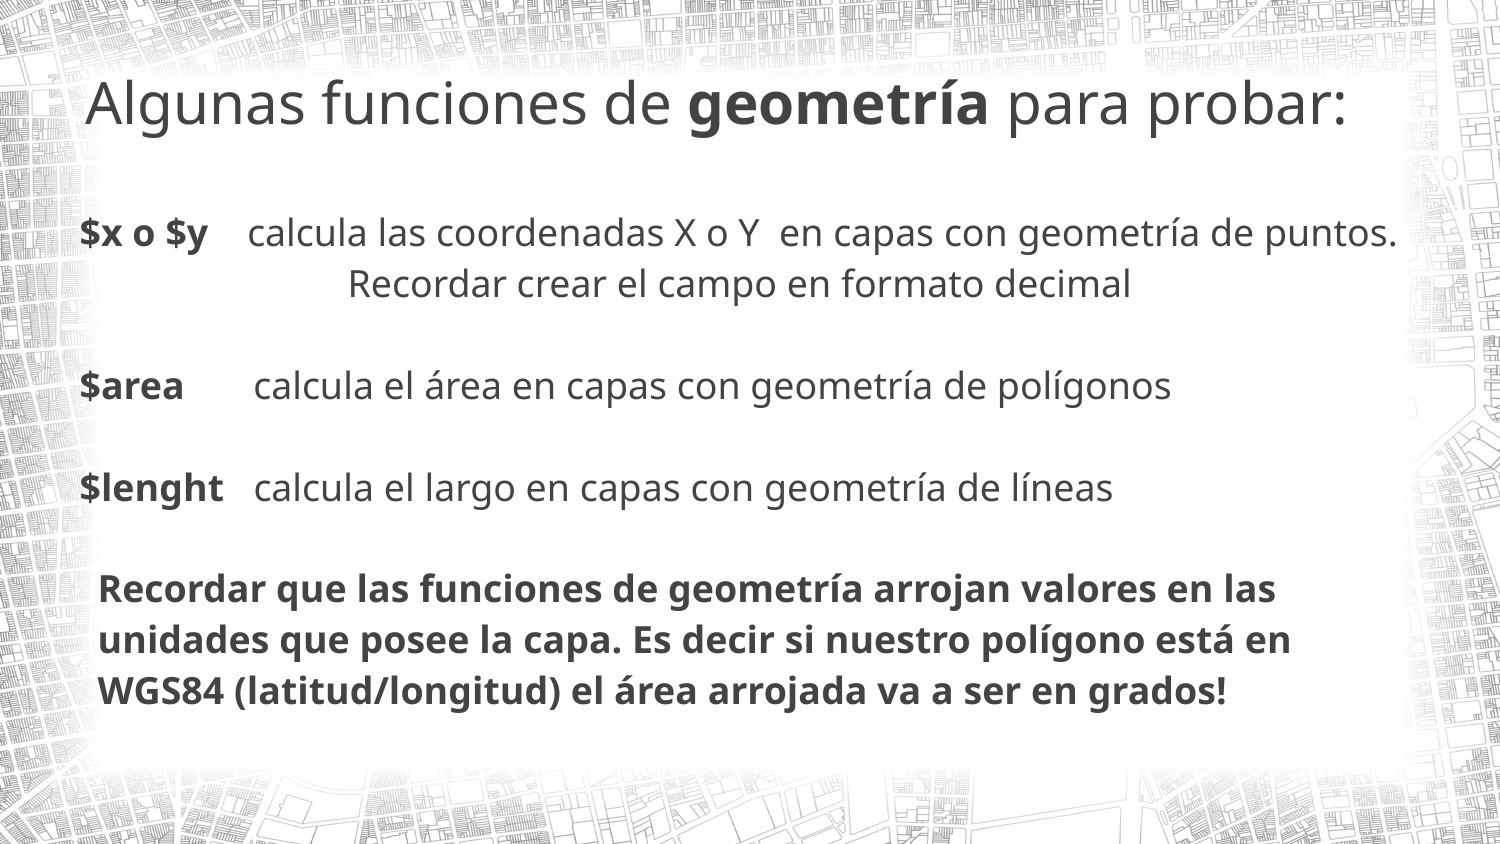

Algunas funciones de geometría para probar:
$x o $y calcula las coordenadas X o Y en capas con geometría de puntos. 		 Recordar crear el campo en formato decimal
$area calcula el área en capas con geometría de polígonos
$lenght calcula el largo en capas con geometría de líneas
Recordar que las funciones de geometría arrojan valores en las unidades que posee la capa. Es decir si nuestro polígono está en WGS84 (latitud/longitud) el área arrojada va a ser en grados!